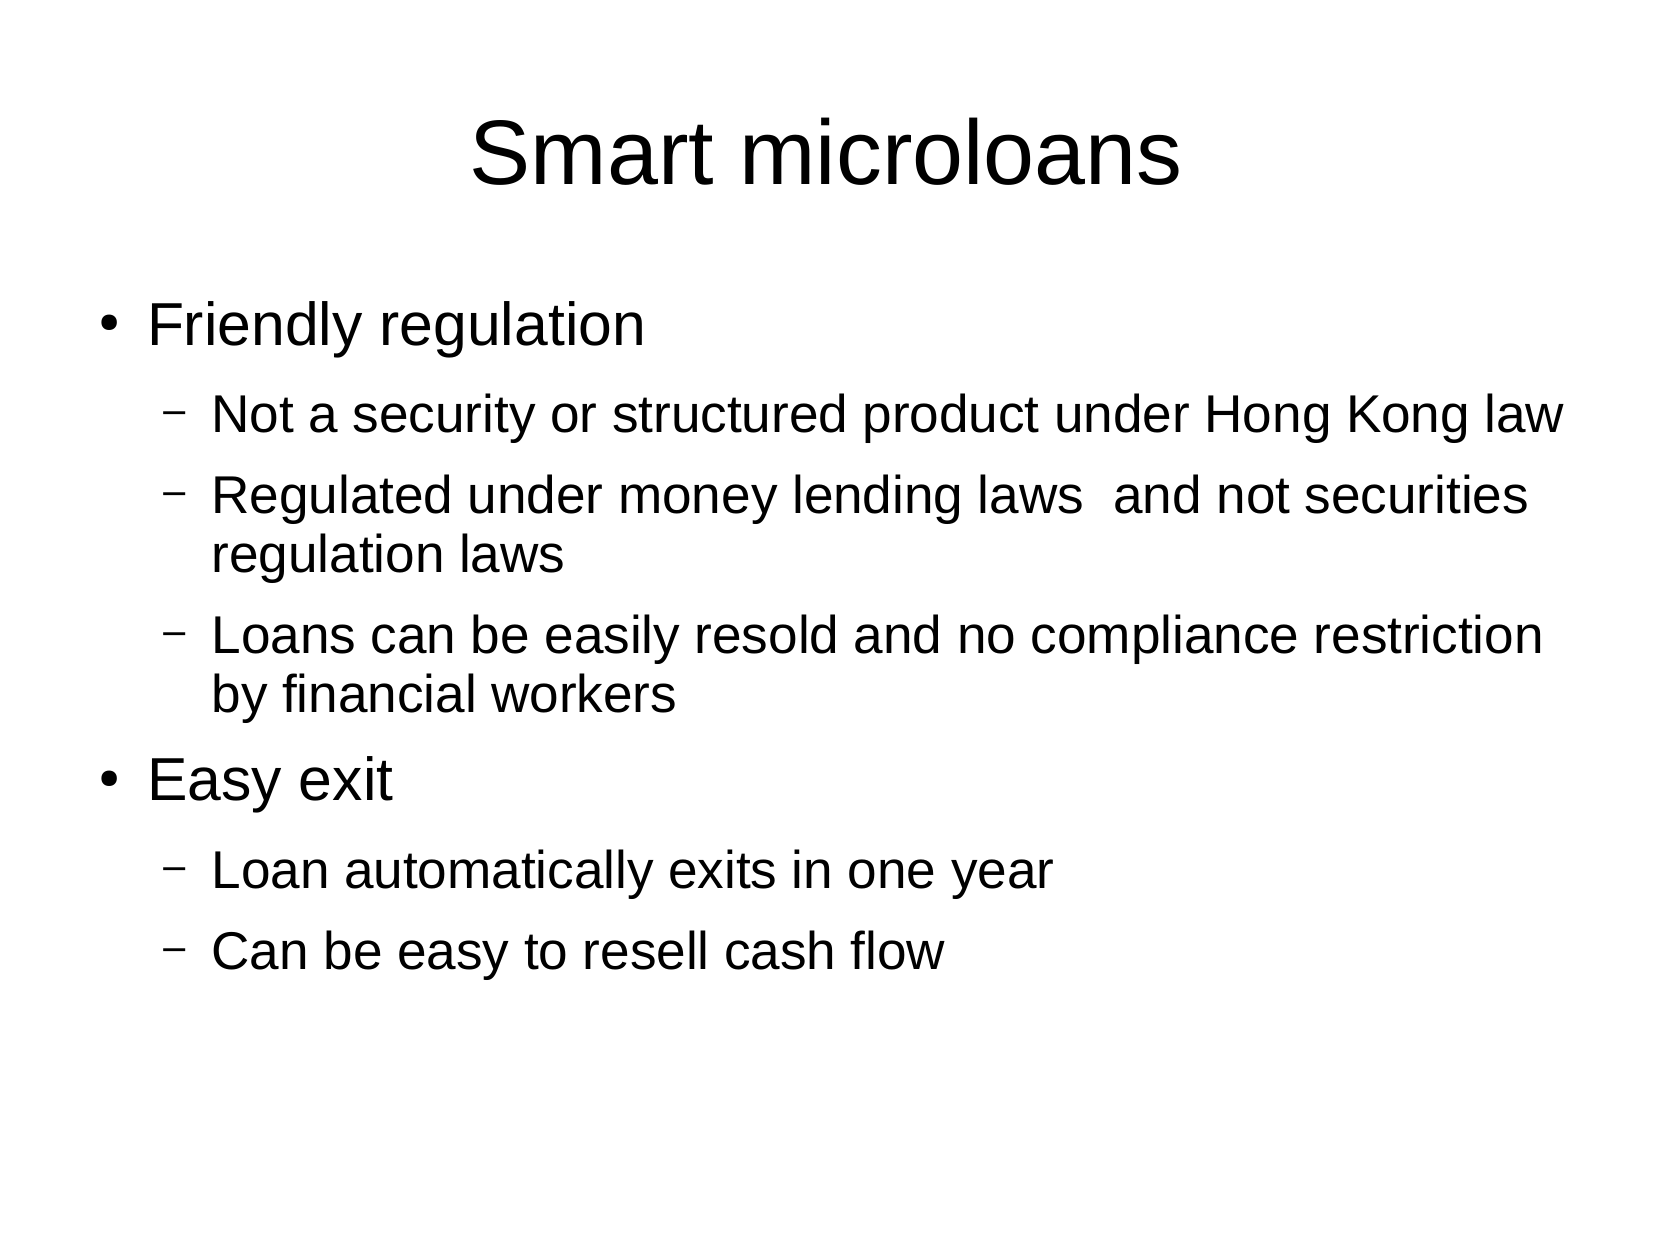

# Smart microloans
Friendly regulation
Not a security or structured product under Hong Kong law
Regulated under money lending laws and not securities regulation laws
Loans can be easily resold and no compliance restriction by financial workers
Easy exit
Loan automatically exits in one year
Can be easy to resell cash flow